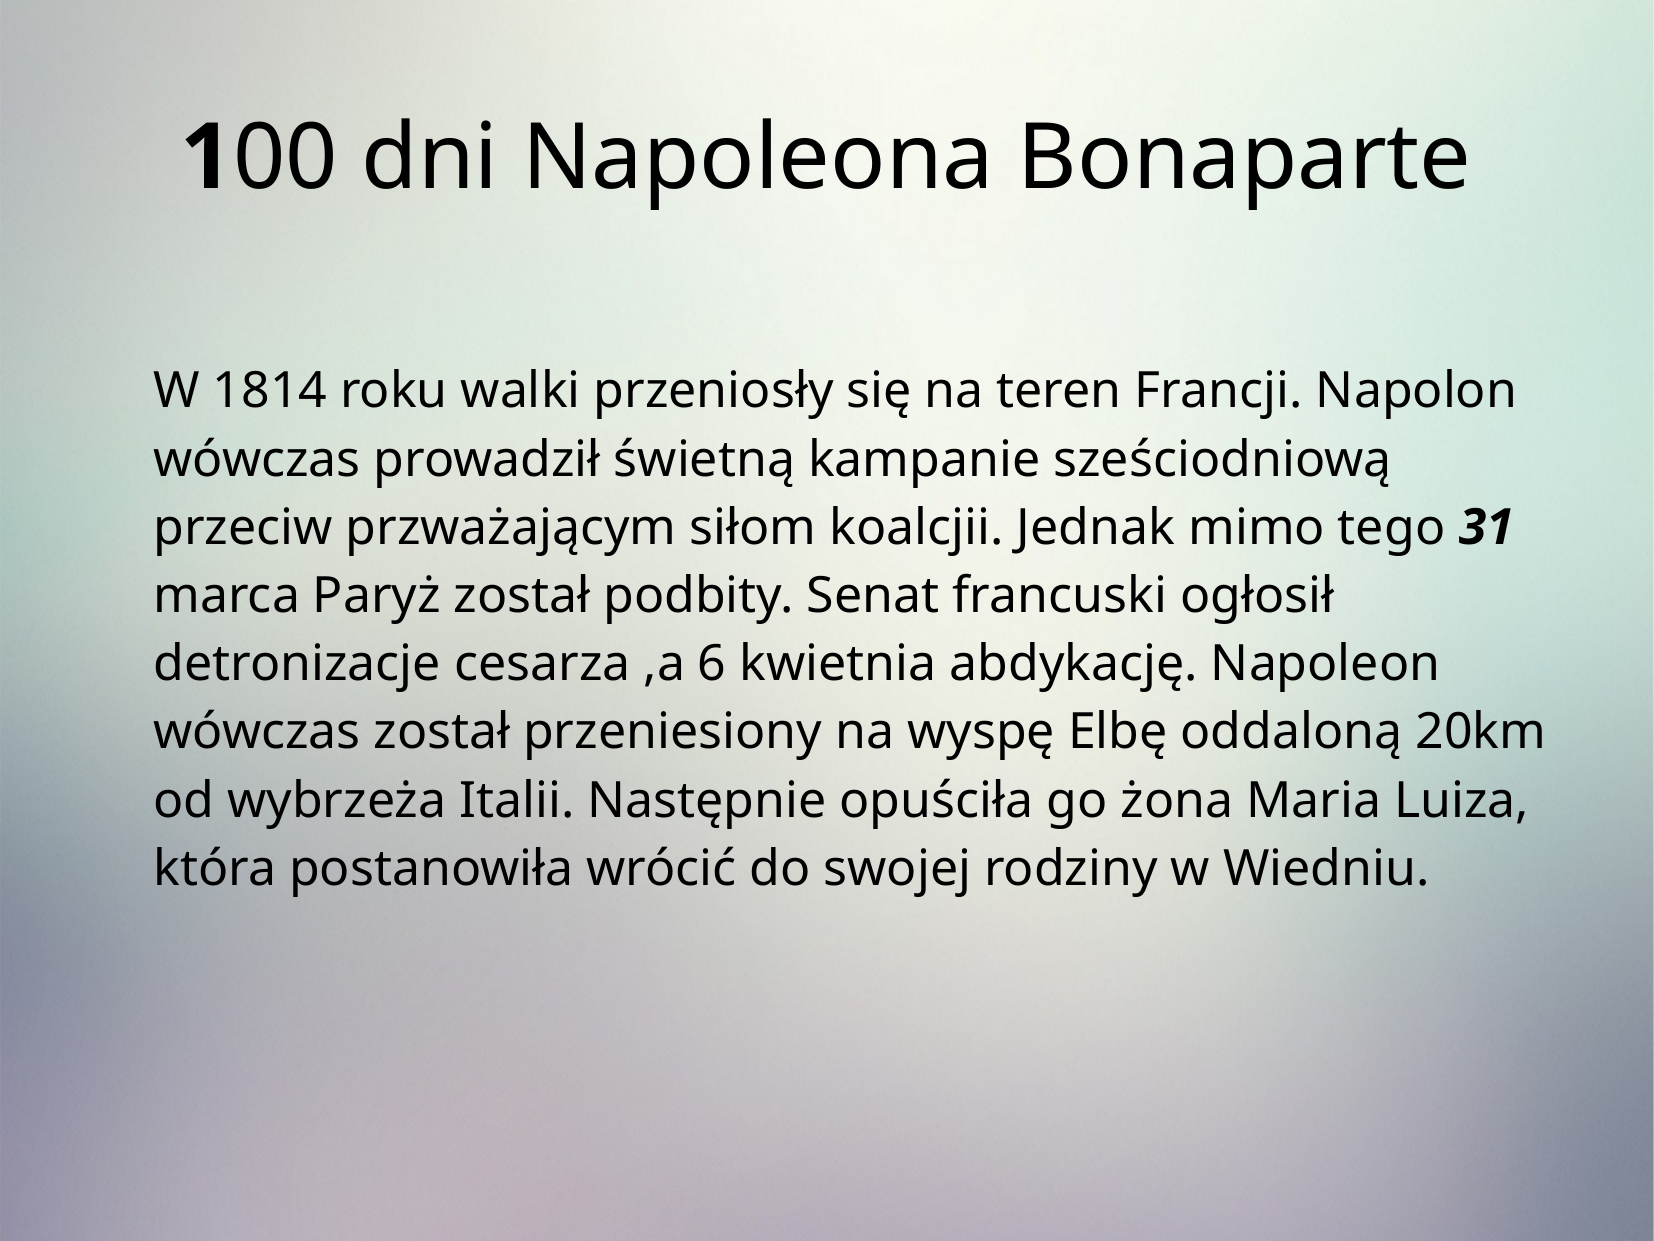

# 100 dni Napoleona Bonaparte
W 1814 roku walki przeniosły się na teren Francji. Napolon wówczas prowadził świetną kampanie sześciodniową przeciw przważającym siłom koalcjii. Jednak mimo tego 31 marca Paryż został podbity. Senat francuski ogłosił detronizacje cesarza ,a 6 kwietnia abdykację. Napoleon wówczas został przeniesiony na wyspę Elbę oddaloną 20km od wybrzeża Italii. Następnie opuściła go żona Maria Luiza, która postanowiła wrócić do swojej rodziny w Wiedniu.